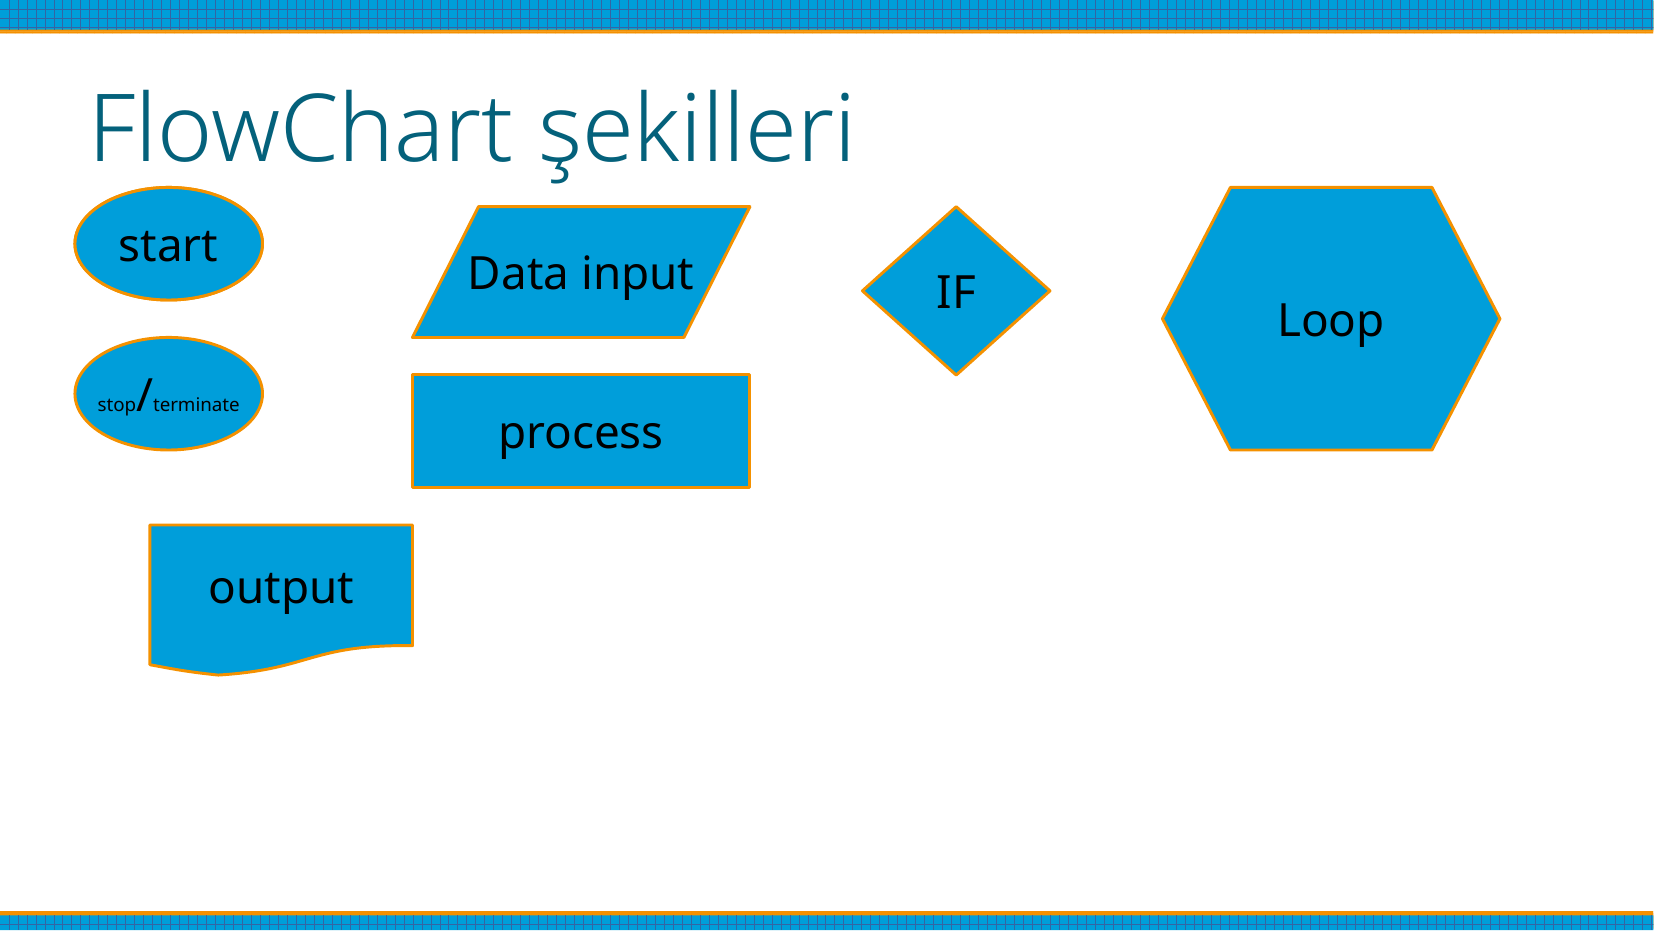

# FlowChart şekilleri
start
start
Loop
Data input
IF
stop/terminate
process
output